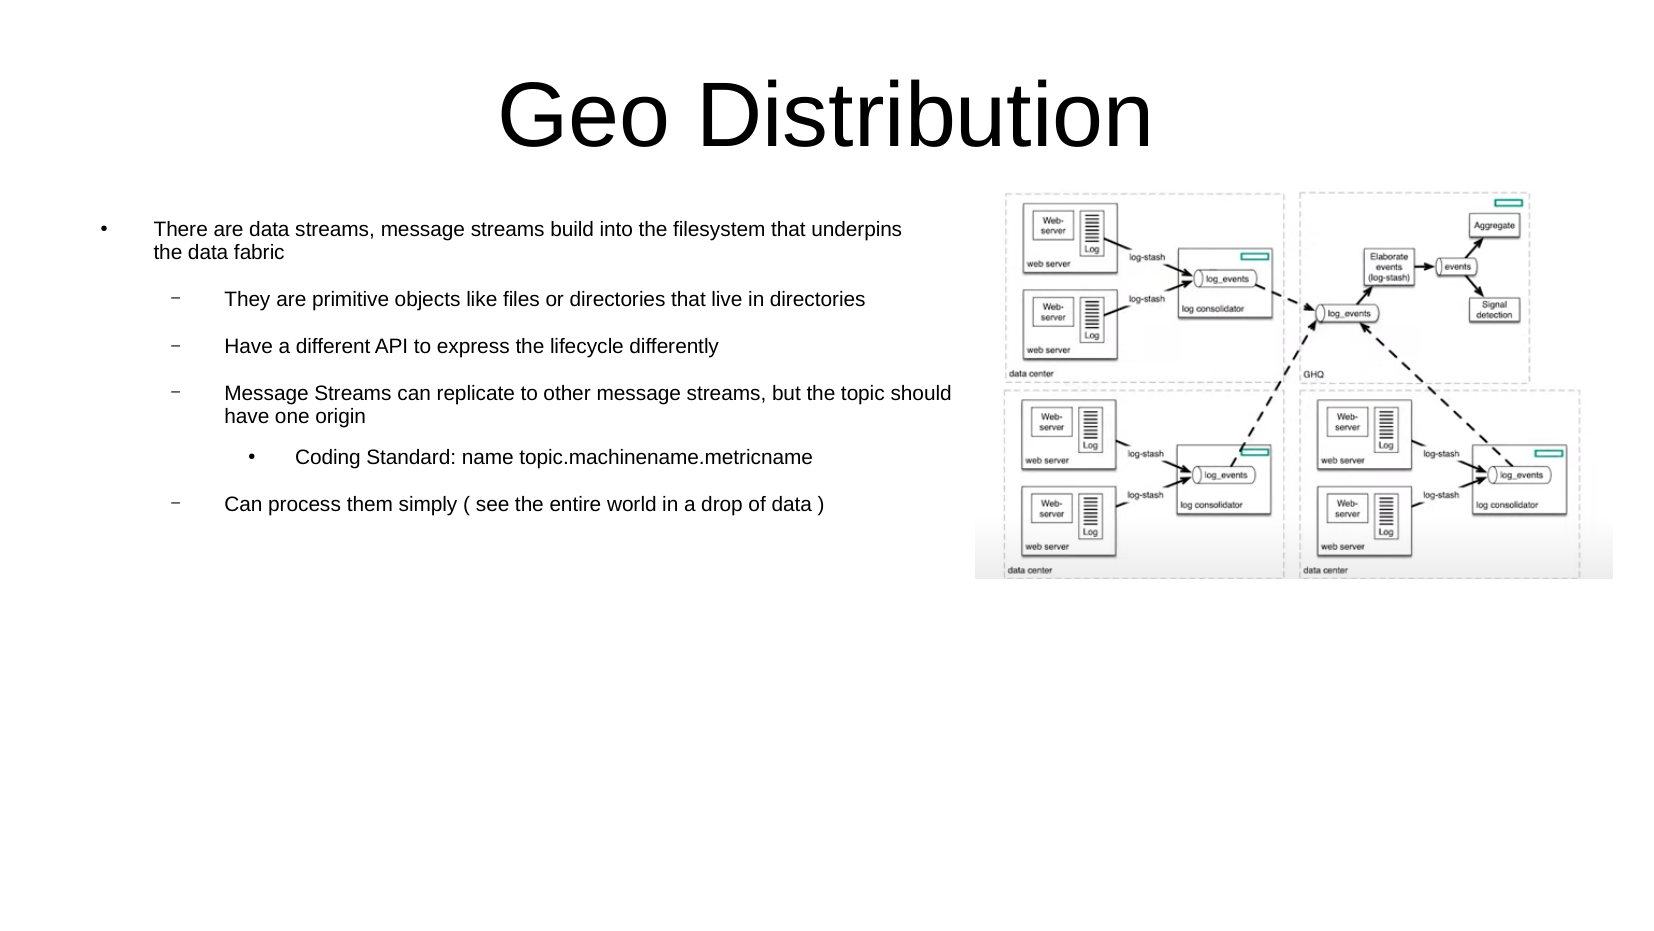

# Geo Distribution
There are data streams, message streams build into the filesystem that underpins
the data fabric
They are primitive objects like files or directories that live in directories
Have a different API to express the lifecycle differently
Message Streams can replicate to other message streams, but the topic should
have one origin
Coding Standard: name topic.machinename.metricname
Can process them simply ( see the entire world in a drop of data )